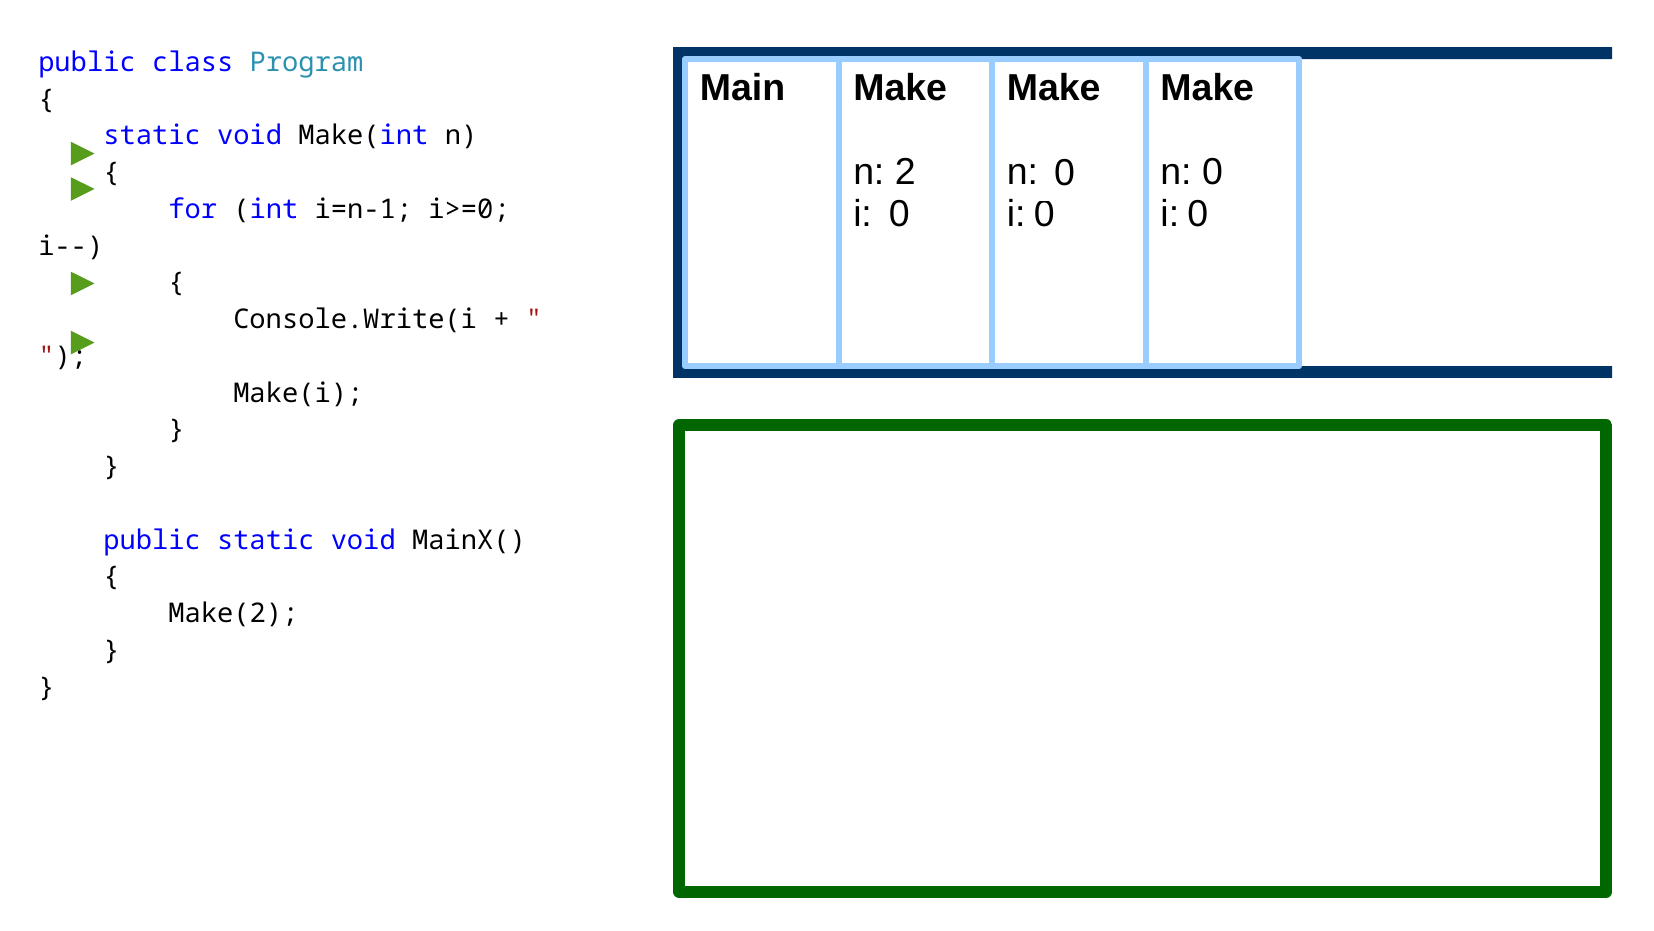

public class Program
{
 static void Make(int n)
 {
 for (int i=n-1; i>=0; i--)
 {
 Console.Write(i + " ");
 Make(i);
 }
 }
 public static void MainX()
 {
 Make(2);
 }
}
Main
Make
n: 2
i: 1
Make
n: 1
i: 0
Make
n: 0
i: 0
0
0